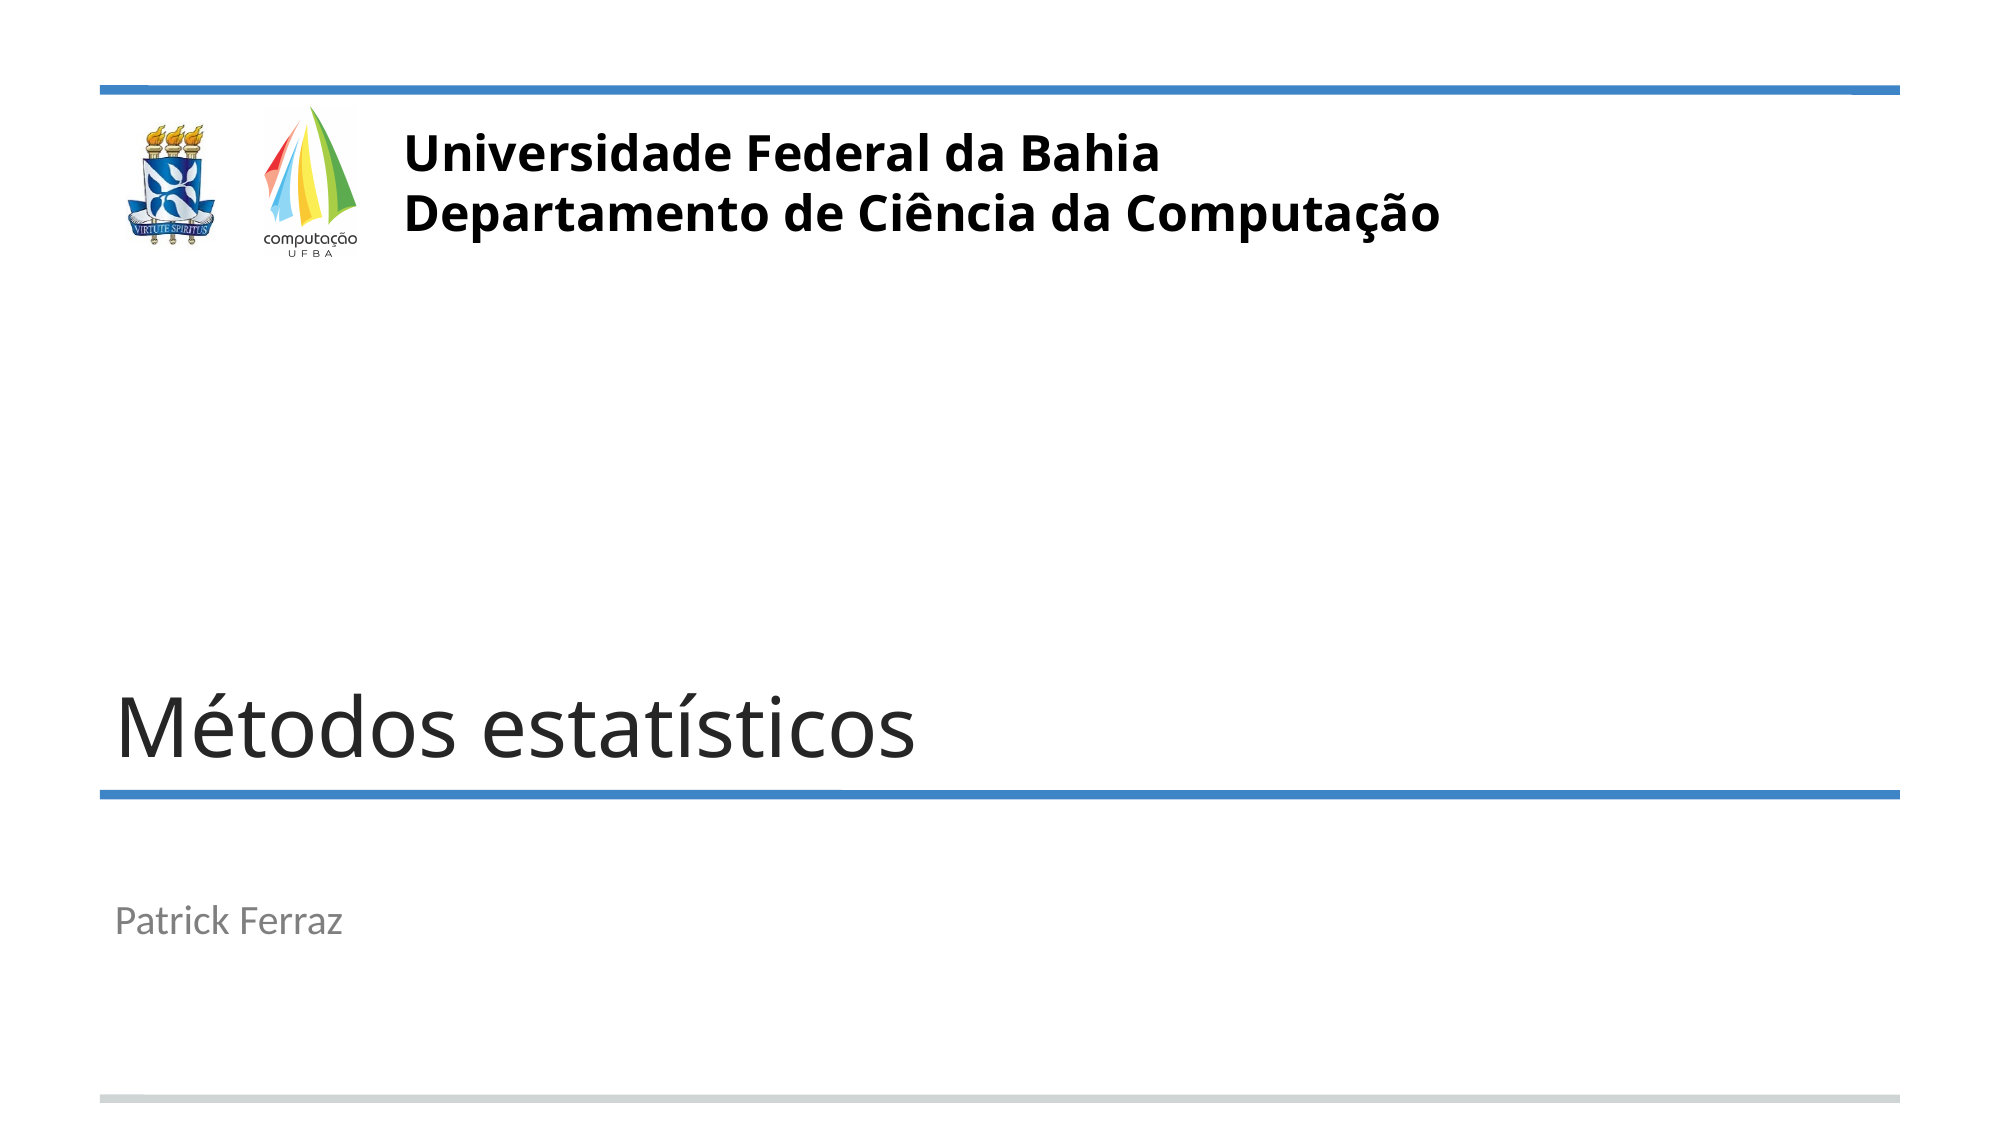

Universidade Federal da Bahia
Departamento de Ciência da Computação
# Métodos estatísticos
Patrick Ferraz